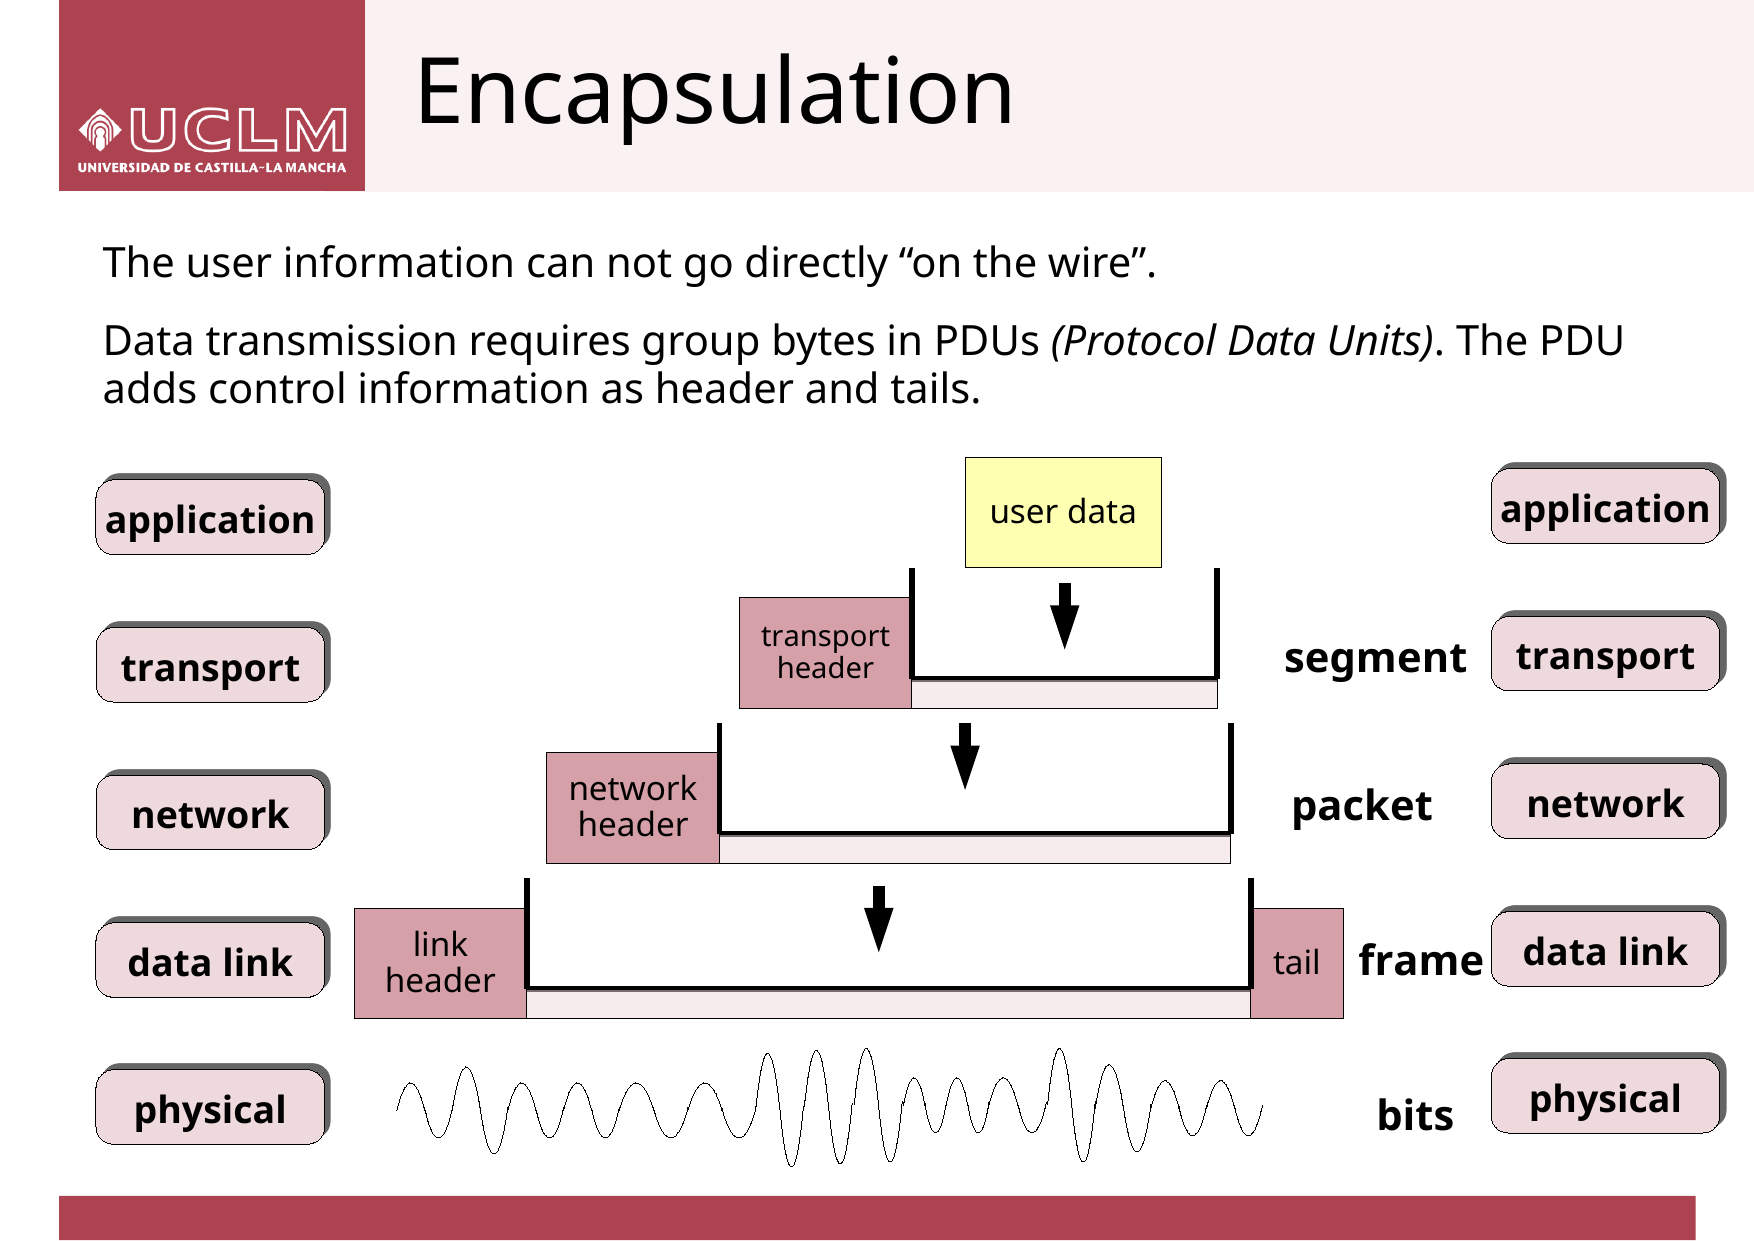

# Encapsulation
The user information can not go directly “on the wire”.
Data transmission requires group bytes in PDUs (Protocol Data Units). The PDU adds control information as header and tails.
user data
application
transport
network
data link
physical
application
transport
network
data link
physical
transport
header
segment
network
header
packet
link
header
tail
frame
bits